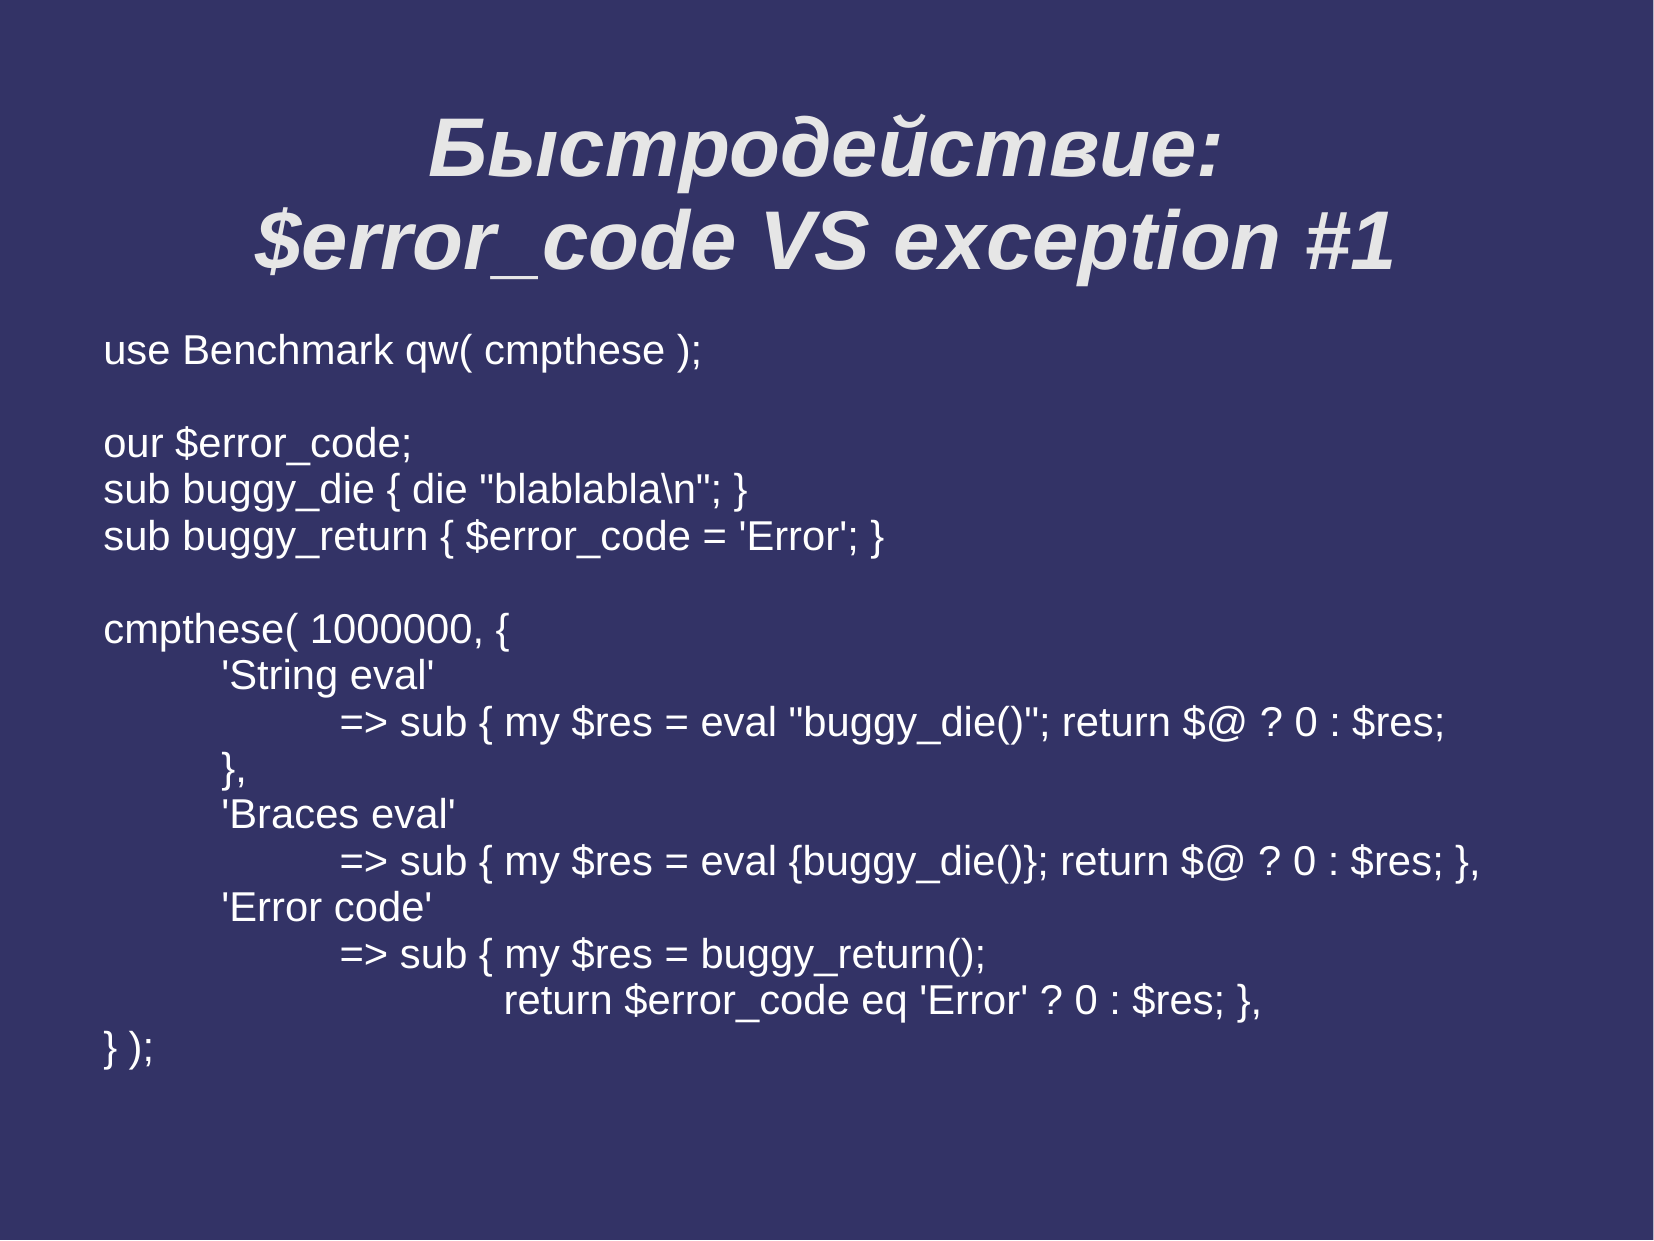

# Быстродействие: $error_code VS exception #1
use Benchmark qw( cmpthese );
our $error_code;
sub buggy_die { die "blablabla\n"; }
sub buggy_return { $error_code = 'Error'; }
cmpthese( 1000000, {
	'String eval'
		=> sub { my $res = eval "buggy_die()"; return $@ ? 0 : $res;		},
	'Braces eval'
		=> sub { my $res = eval {buggy_die()}; return $@ ? 0 : $res; },
	'Error code'
		=> sub { my $res = buggy_return();
			 return $error_code eq 'Error' ? 0 : $res; },
} );